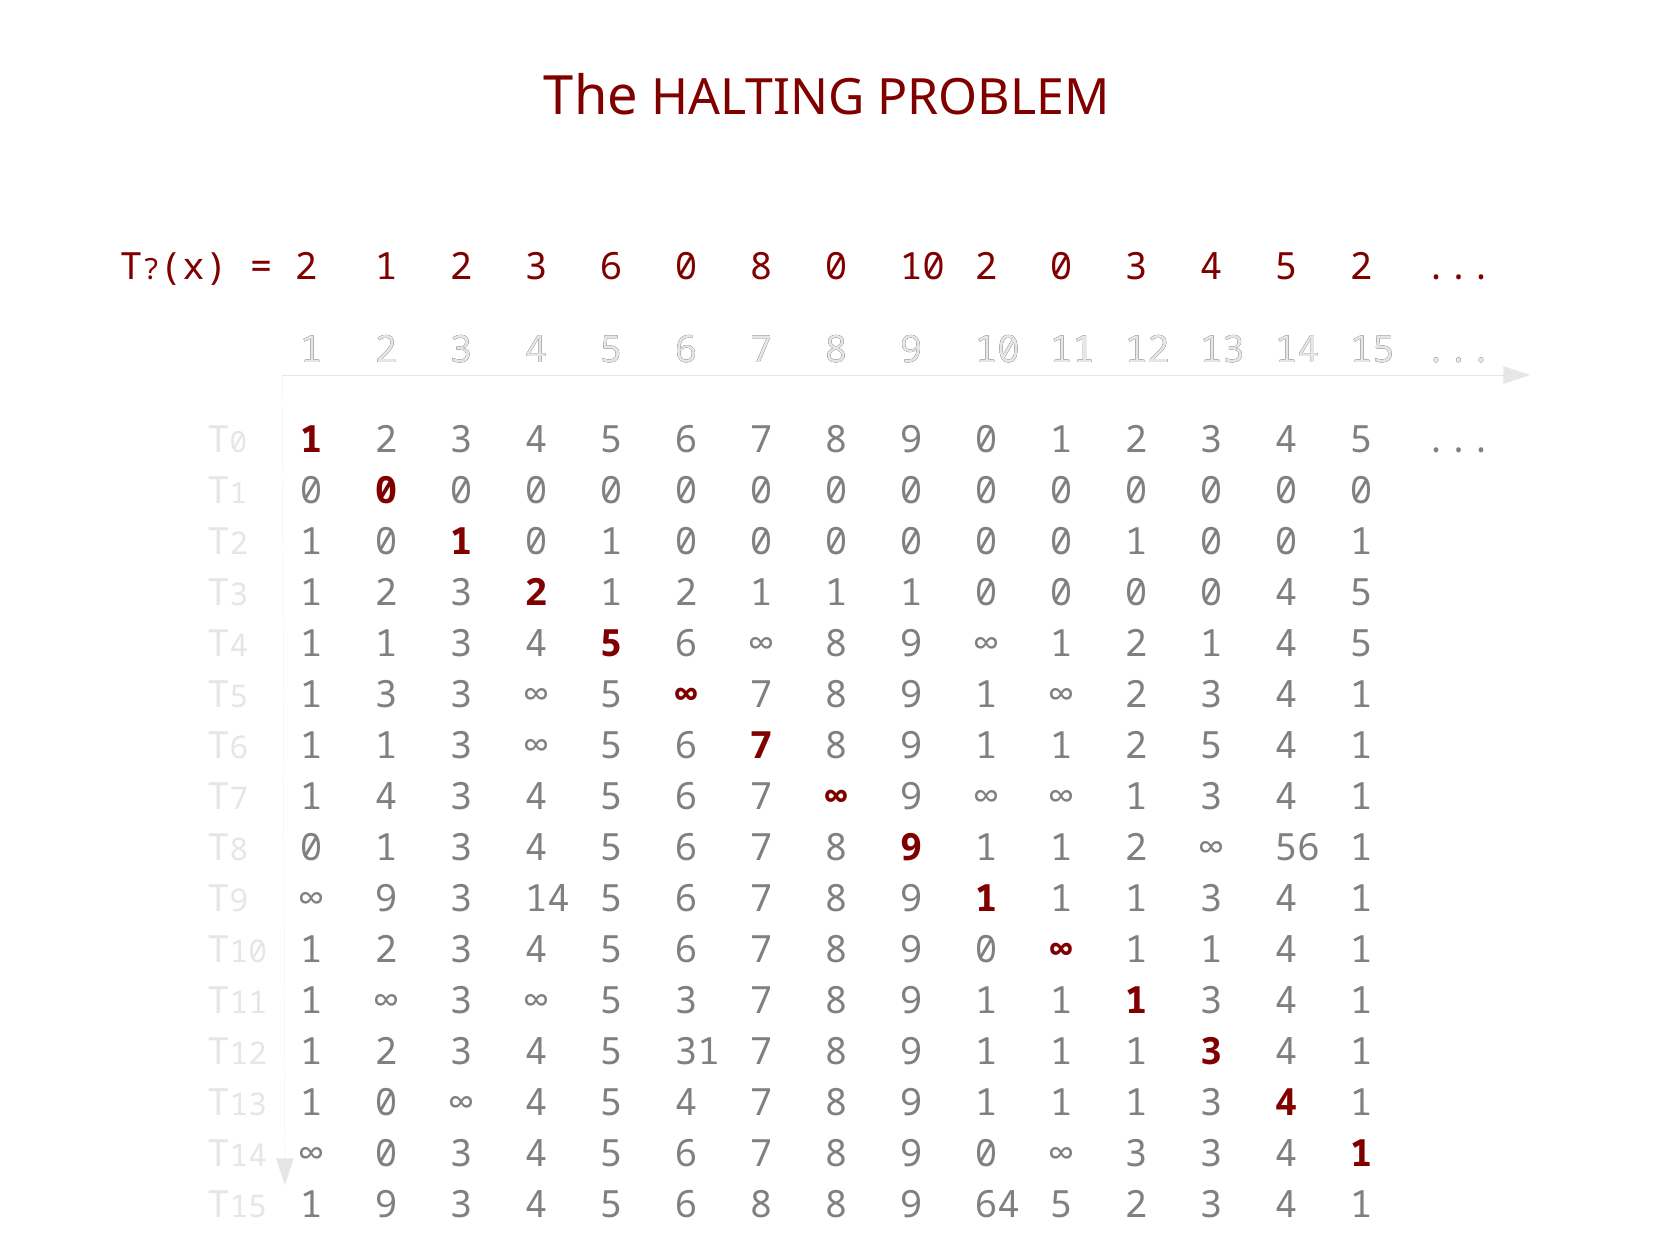

# The HALTING PROBLEM
 T?(x) = 2	1	2	3	6	0	8	0	10	2	0	3	4	5	2	...
1	2	3	4	5	6	7	8	9	10	11	12	13	14	15	...
1	2	3	4	5	6	7	8	9	10	11	12	13	14	15	...
T0
T1
T2
T3
T4
T5
T6
T7
T8
T9
T10
T11
T12
T13
T14
T15
T16
T17
...
1	2	3	4	5	6	7	8	9	0	1	2	3	4	5	...
0	0	0	0	0	0	0	0	0	0	0	0	0	0	0
1	0	1	0	1	0	0	0	0	0	0	1	0	0	1
1	2	3	2	1	2	1	1	1	0	0	0	0	4	5
1	1	3	4	5	6	∞	8	9	∞	1	2	1	4	5
1	3	3	∞	5	∞	7	8	9	1	∞	2	3	4	1
1	1	3	∞	5	6	7	8	9	1	1	2	5	4	1
1	4	3	4	5	6	7	∞	9	∞	∞	1	3	4	1
0	1	3	4	5	6	7	8	9	1	1	2	∞	56	1
∞	9	3	14	5	6	7	8	9	1	1	1	3	4	1
1	2	3	4	5	6	7	8	9	0	∞	1	1	4	1
1	∞	3	∞	5	3	7	8	9	1	1	1	3	4	1
1	2	3	4	5	31	7	8	9	1	1	1	3	4	1
1	0	∞	4	5	4	7	8	9	1	1	1	3	4	1
∞	0	3	4	5	6	7	8	9	0	∞	3	3	4	1
1	9	3	4	5	6	8	8	9	64	5	2	3	4	1
∞	∞	∞	∞	∞	∞	∞	∞	∞	∞	∞	∞	∞	∞	∞
1	1	2	5	8	13	1	1	9	1	1	2	3	4	1